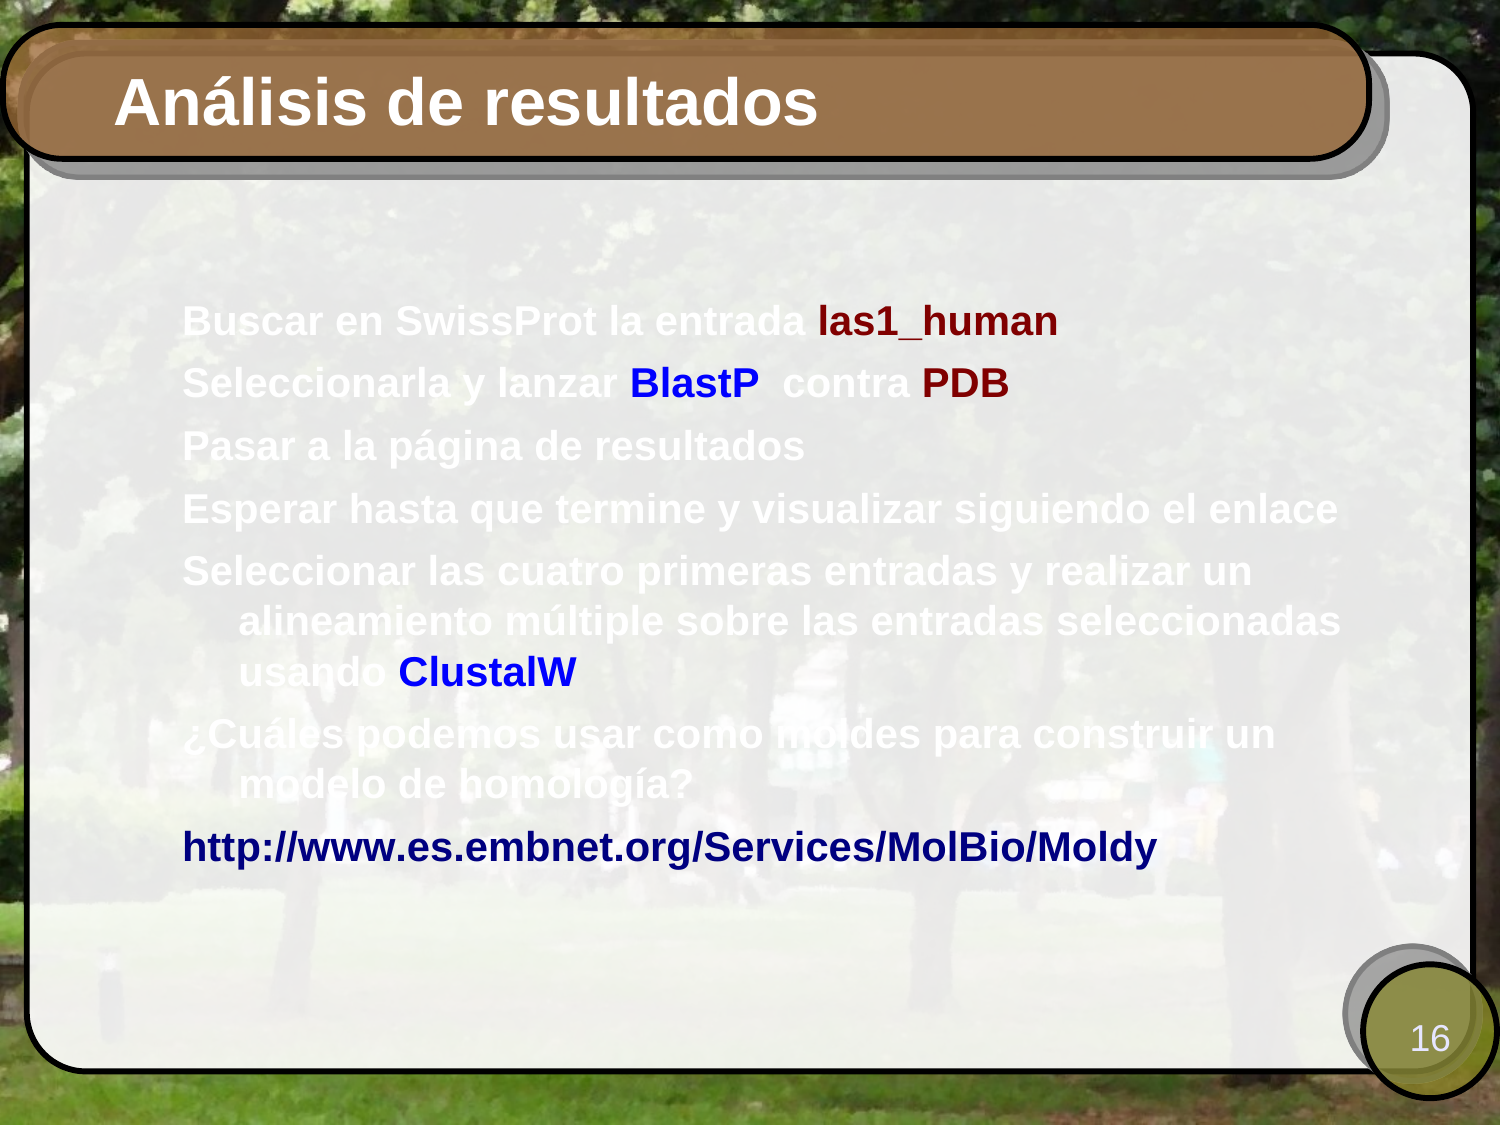

# Análisis de resultados
Buscar en SwissProt la entrada las1_human
Seleccionarla y lanzar BlastP contra PDB
Pasar a la página de resultados
Esperar hasta que termine y visualizar siguiendo el enlace
Seleccionar las cuatro primeras entradas y realizar un alineamiento múltiple sobre las entradas seleccionadas usando ClustalW
¿Cuáles podemos usar como moldes para construir un modelo de homología?
http://www.es.embnet.org/Services/MolBio/Moldy
16